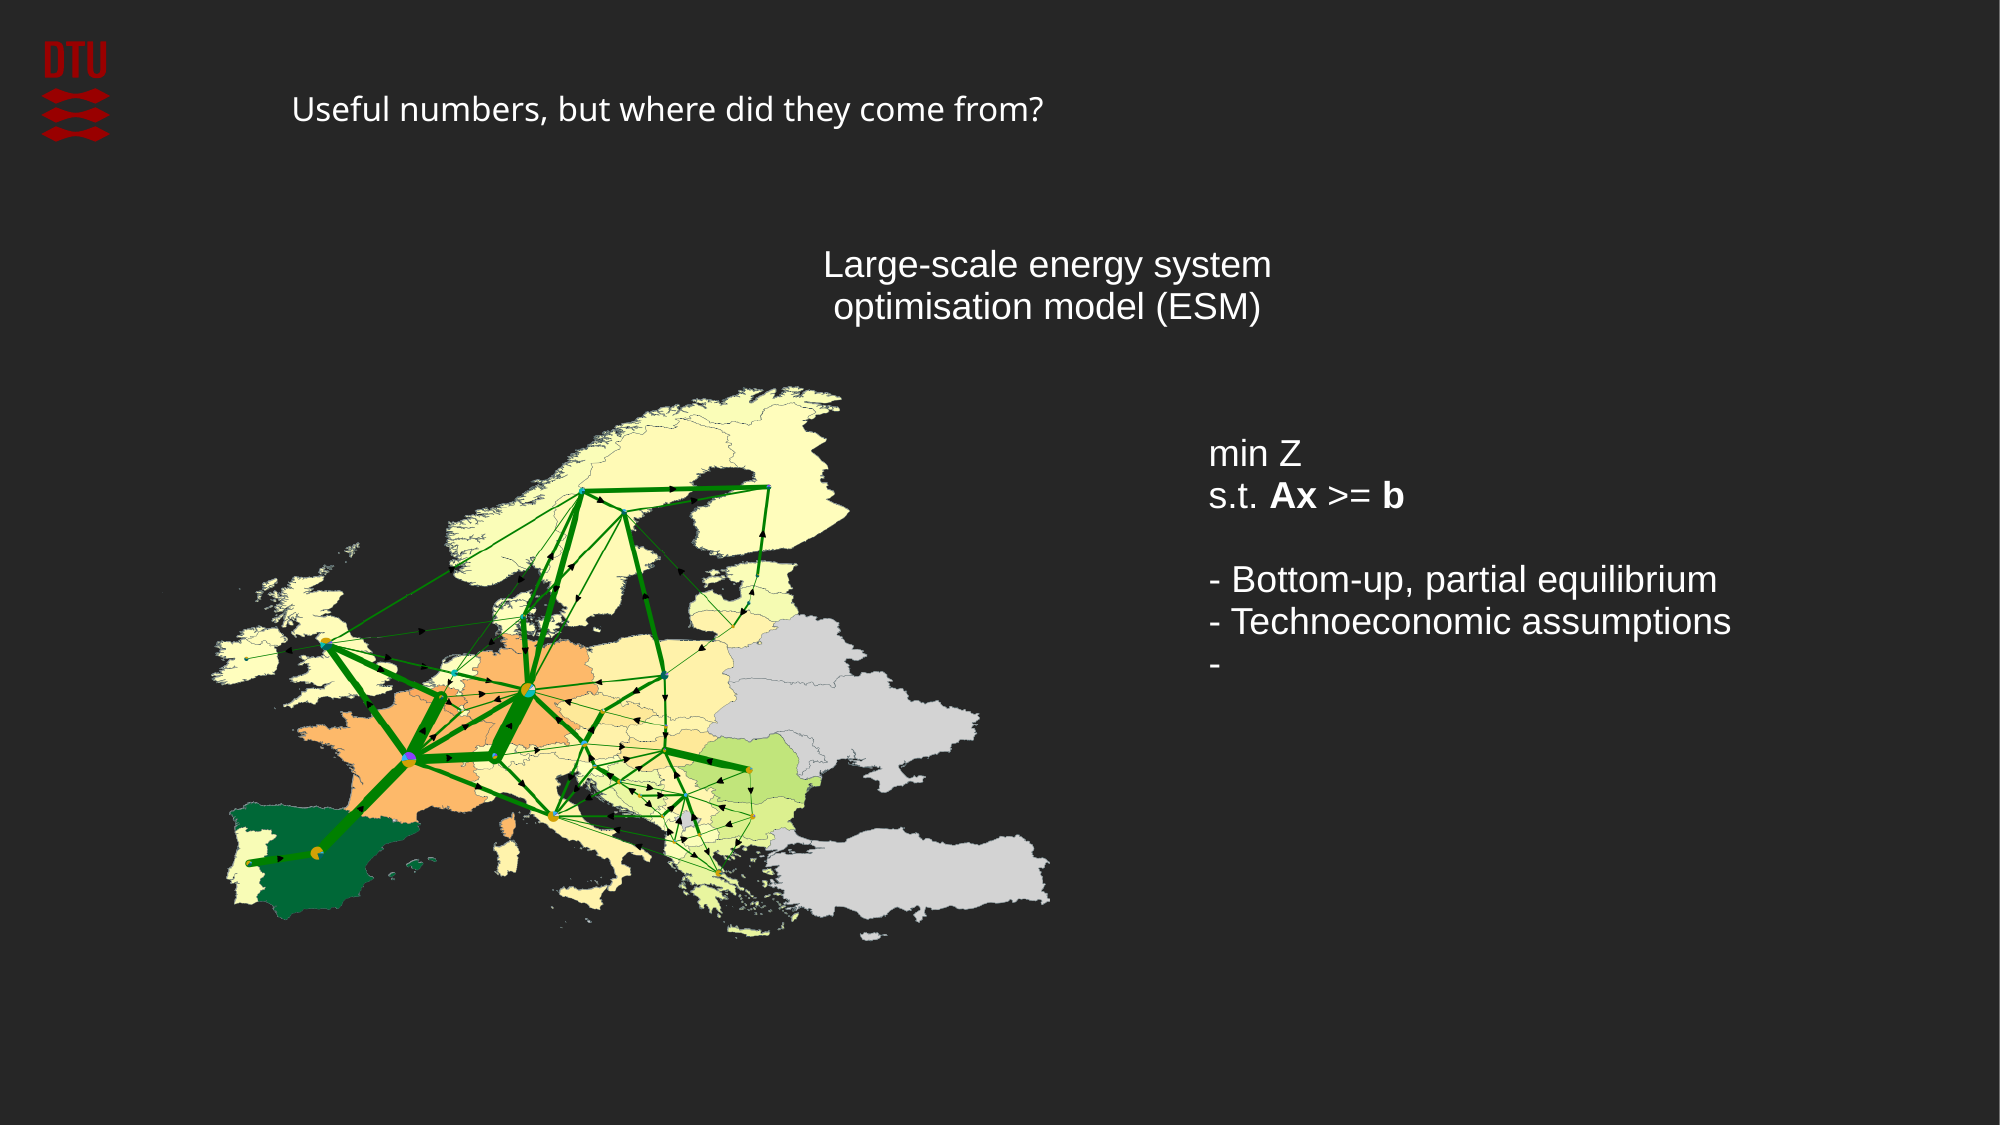

# Useful numbers, but where did they come from?
Large-scale energy system optimisation model (ESM)
min Z
s.t. Ax >= b
- Bottom-up, partial equilibrium
- Technoeconomic assumptions
-